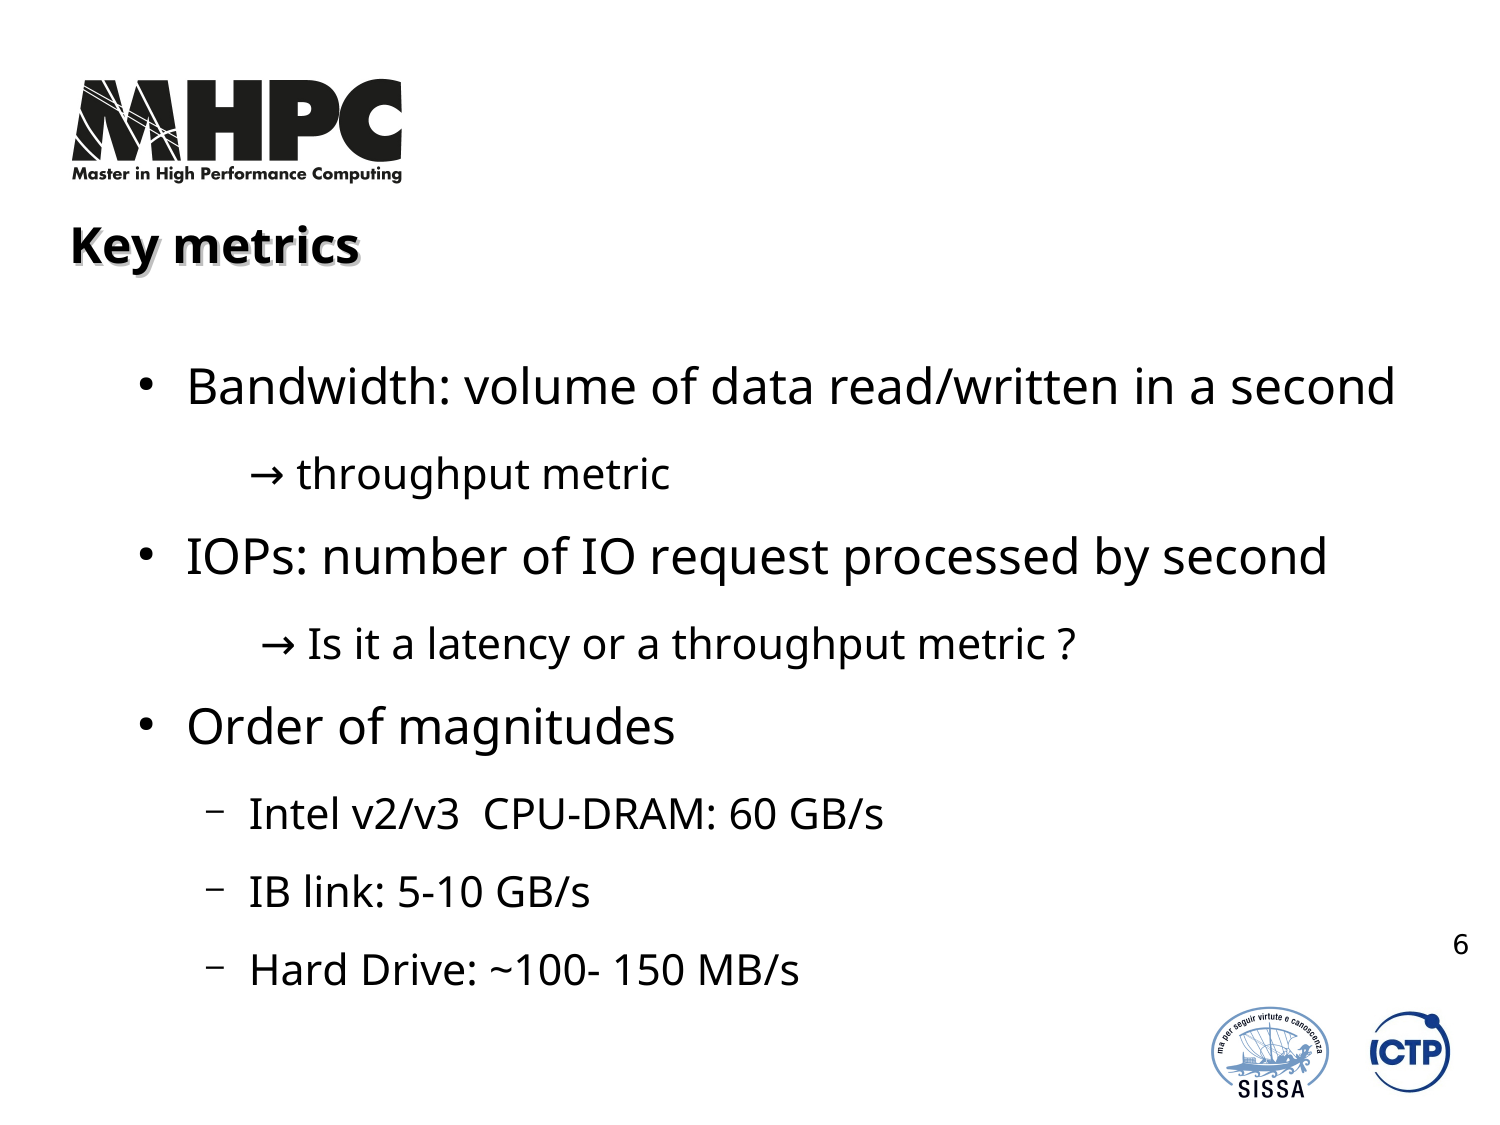

# Key metrics
Bandwidth: volume of data read/written in a second
→ throughput metric
IOPs: number of IO request processed by second
 → Is it a latency or a throughput metric ?
Order of magnitudes
Intel v2/v3 CPU-DRAM: 60 GB/s
IB link: 5-10 GB/s
Hard Drive: ~100- 150 MB/s
6